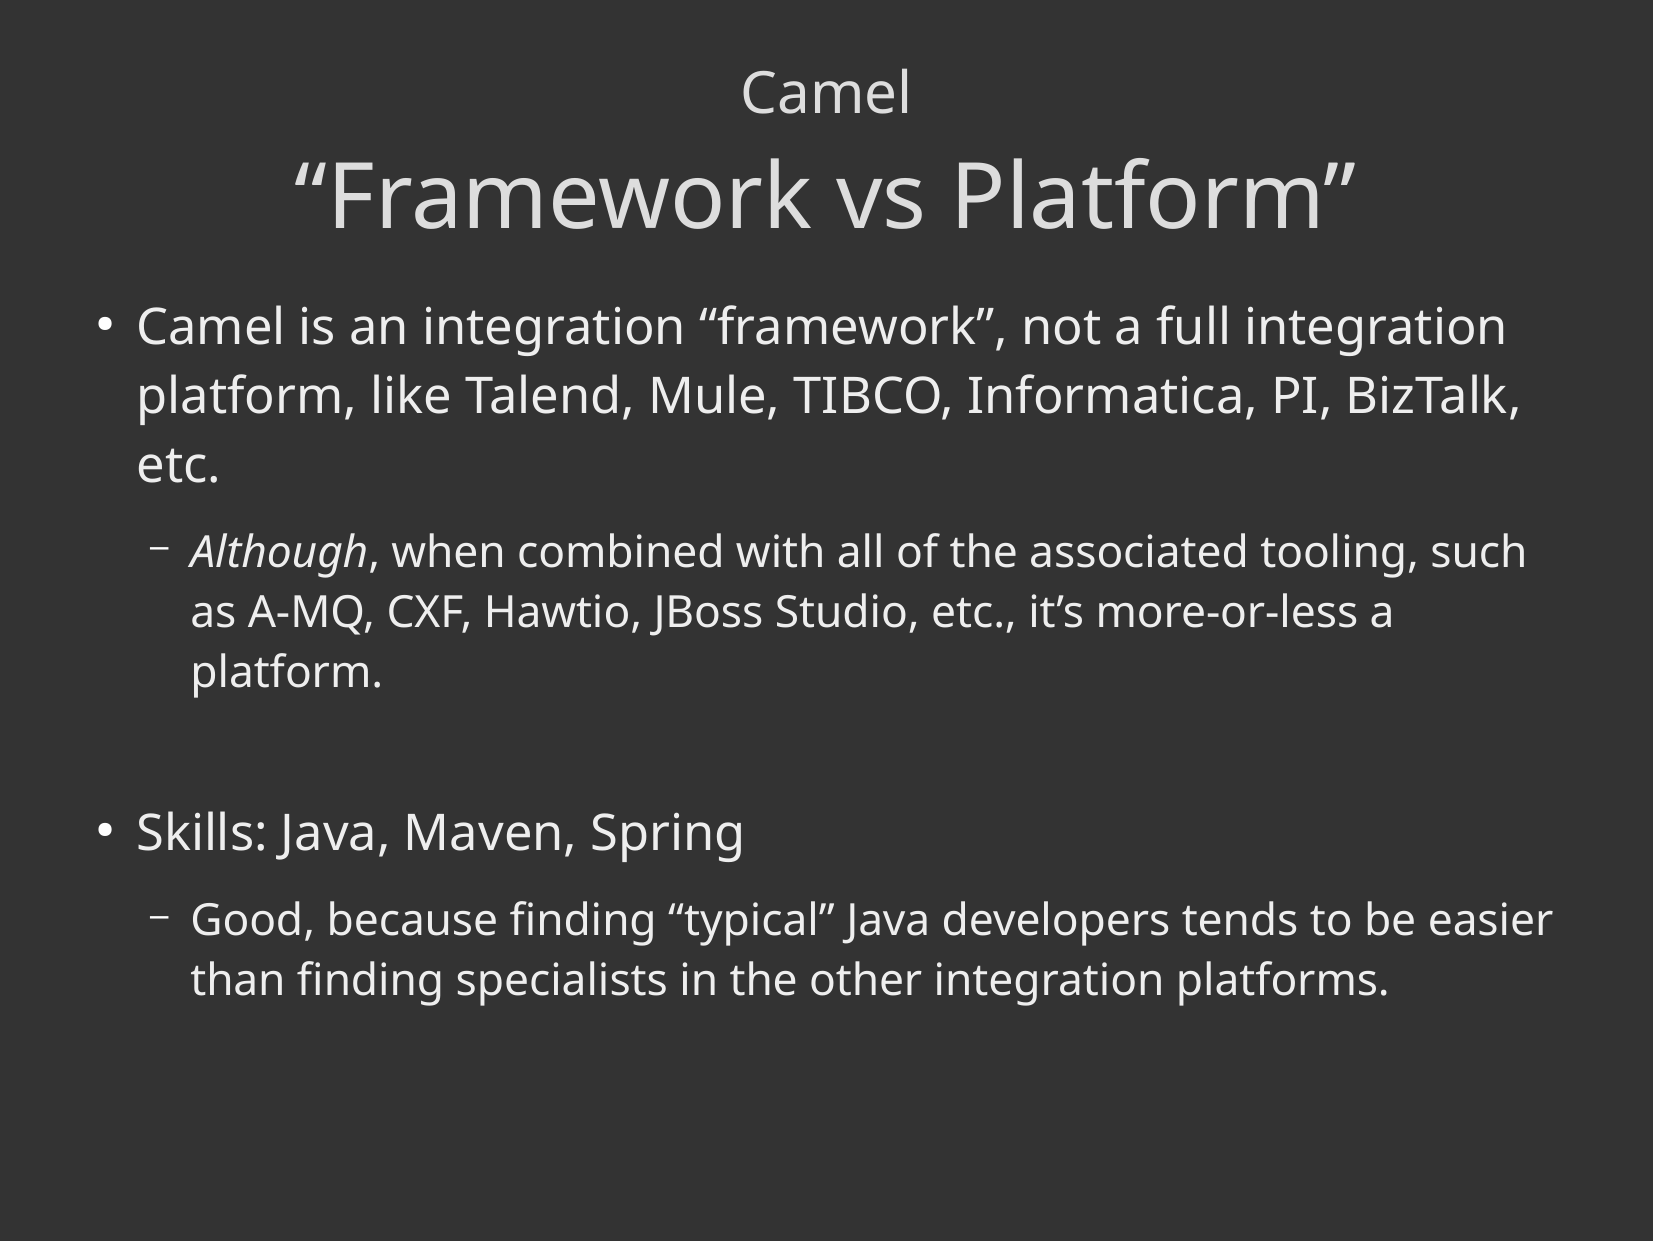

# Camel “Framework vs Platform”
Camel is an integration “framework”, not a full integration platform, like Talend, Mule, TIBCO, Informatica, PI, BizTalk, etc.
Although, when combined with all of the associated tooling, such as A-MQ, CXF, Hawtio, JBoss Studio, etc., it’s more-or-less a platform.
Skills: Java, Maven, Spring
Good, because finding “typical” Java developers tends to be easier than finding specialists in the other integration platforms.